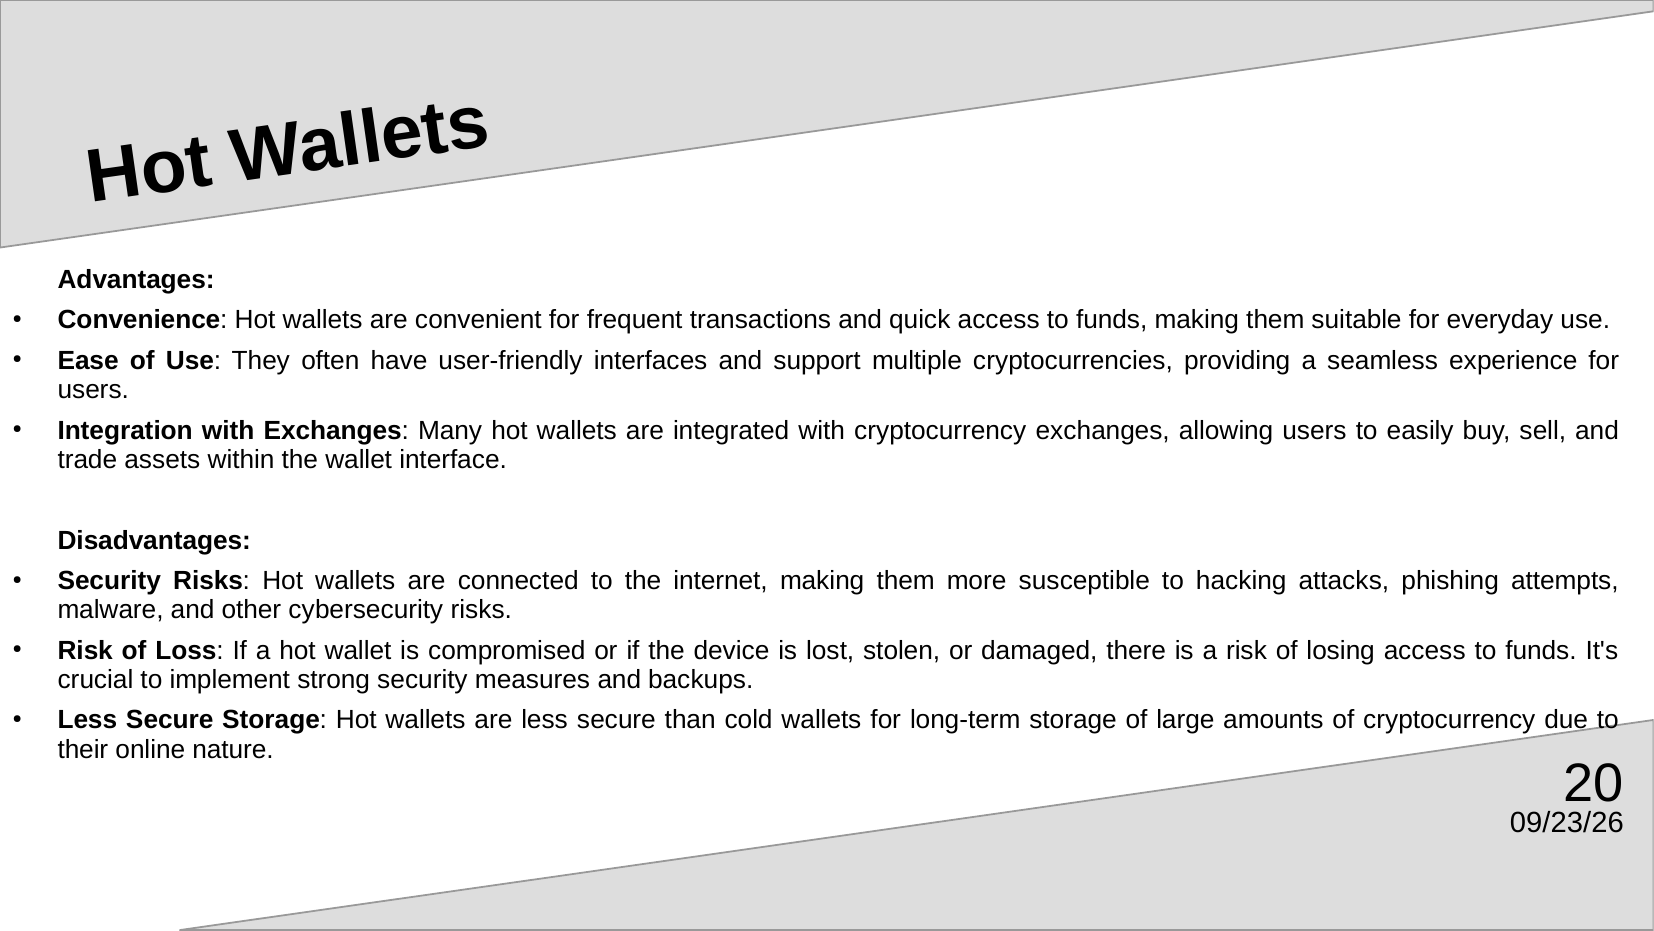

# Hot Wallets
Advantages:
Convenience: Hot wallets are convenient for frequent transactions and quick access to funds, making them suitable for everyday use.
Ease of Use: They often have user-friendly interfaces and support multiple cryptocurrencies, providing a seamless experience for users.
Integration with Exchanges: Many hot wallets are integrated with cryptocurrency exchanges, allowing users to easily buy, sell, and trade assets within the wallet interface.
Disadvantages:
Security Risks: Hot wallets are connected to the internet, making them more susceptible to hacking attacks, phishing attempts, malware, and other cybersecurity risks.
Risk of Loss: If a hot wallet is compromised or if the device is lost, stolen, or damaged, there is a risk of losing access to funds. It's crucial to implement strong security measures and backups.
Less Secure Storage: Hot wallets are less secure than cold wallets for long-term storage of large amounts of cryptocurrency due to their online nature.
20